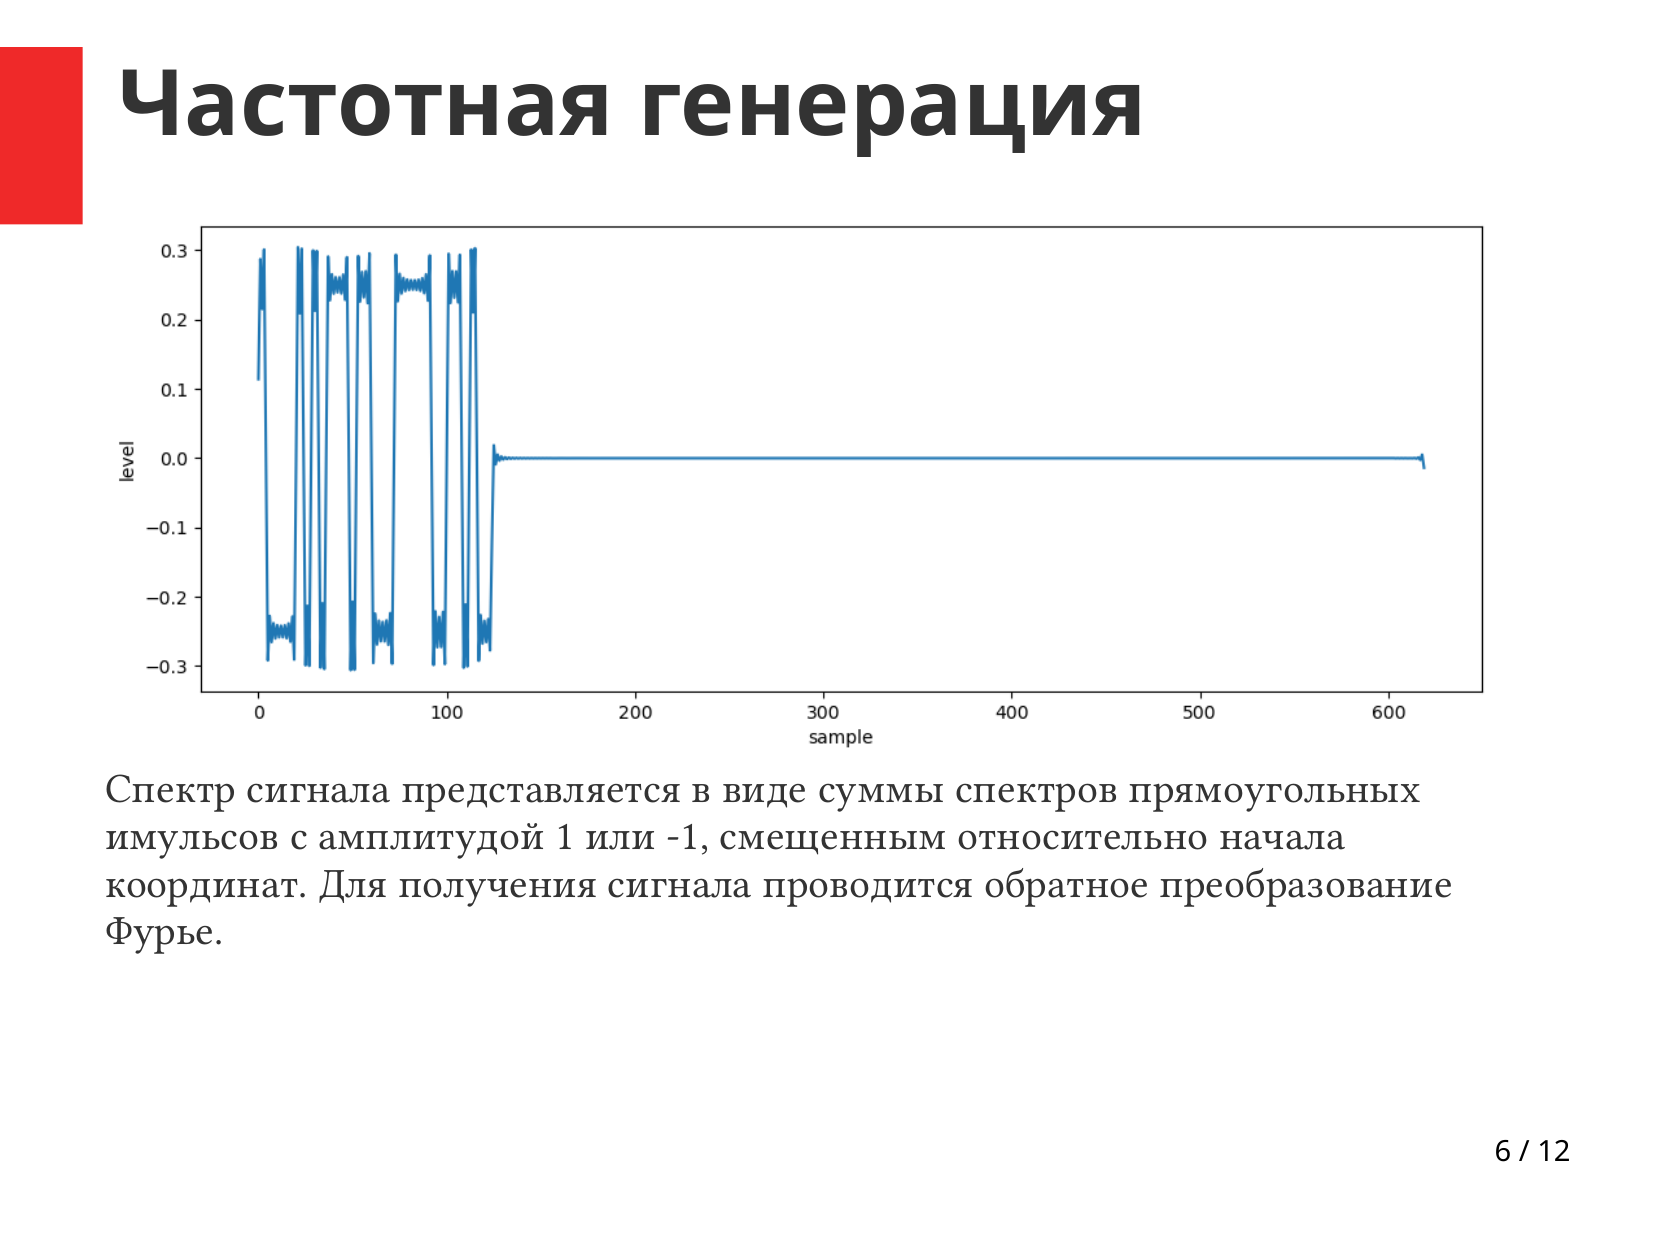

# Частотная генерация
Спектр сигнала представляется в виде суммы спектров прямоугольных имульсов с амплитудой 1 или -1, смещенным относительно начала координат. Для получения сигнала проводится обратное преобразование Фурье.
6